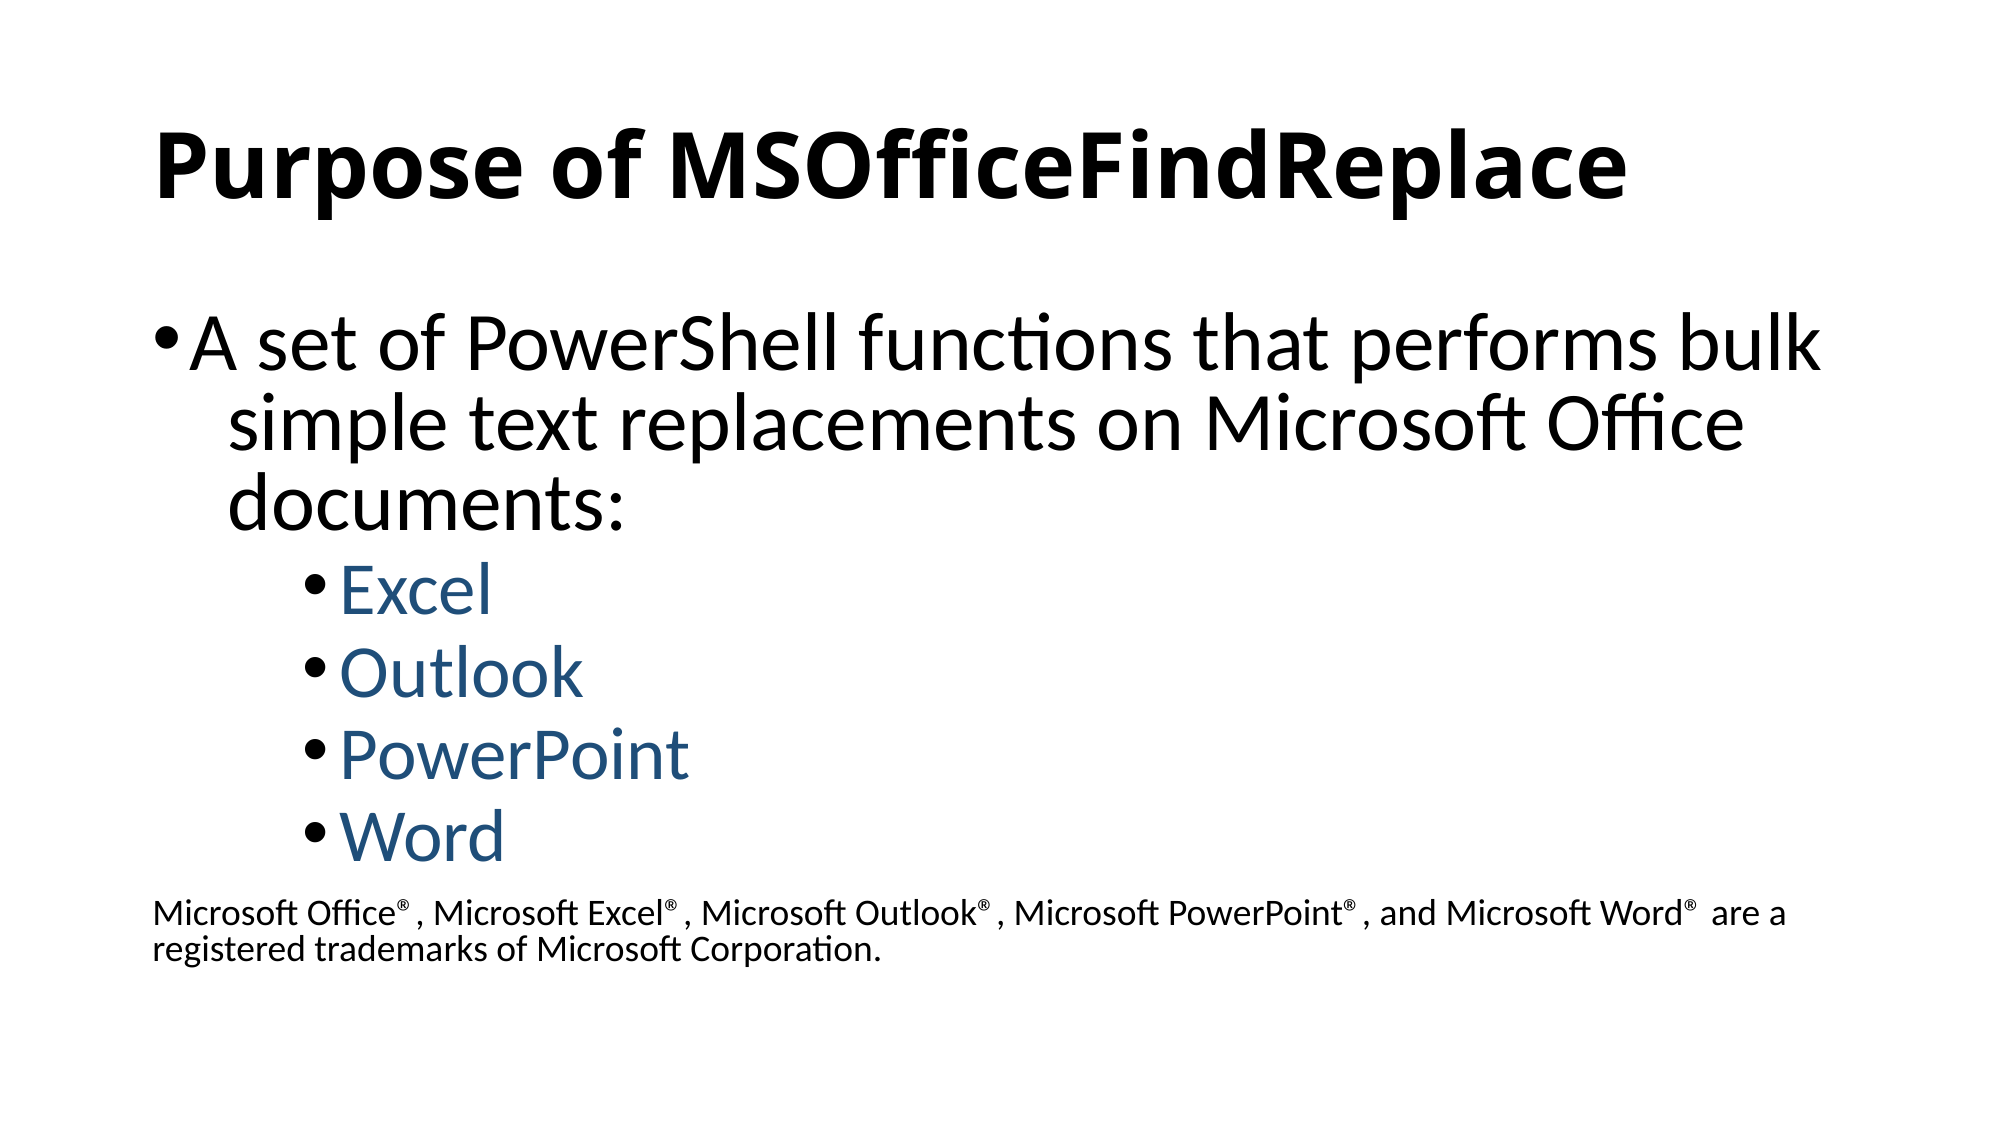

# Purpose of MSOfficeFindReplace
A set of PowerShell functions that performs bulk simple text replacements on Microsoft Office documents:
Excel
Outlook
PowerPoint
Word
Microsoft Office®, Microsoft Excel®, Microsoft Outlook®, Microsoft PowerPoint®, and Microsoft Word® are a registered trademarks of Microsoft Corporation.